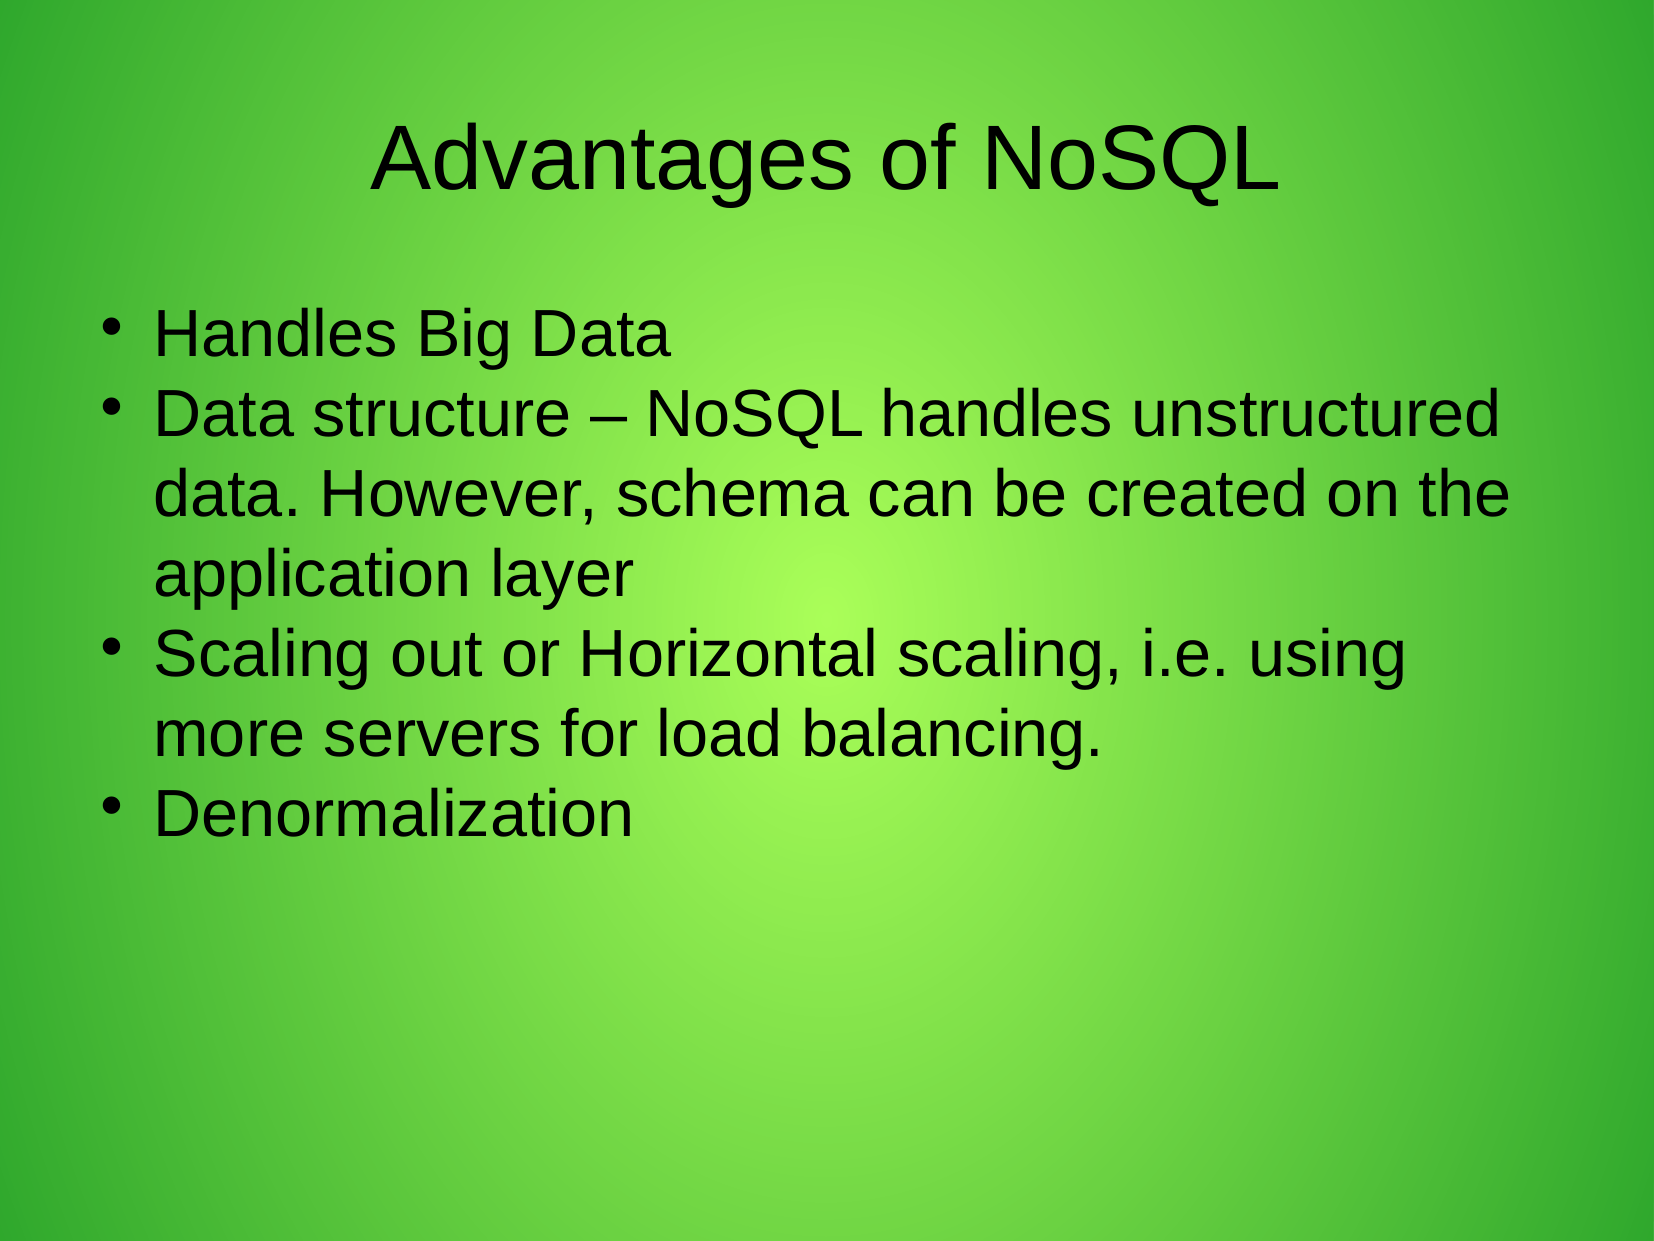

Advantages of NoSQL
Handles Big Data
Data structure – NoSQL handles unstructured data. However, schema can be created on the application layer
Scaling out or Horizontal scaling, i.e. using more servers for load balancing.
Denormalization